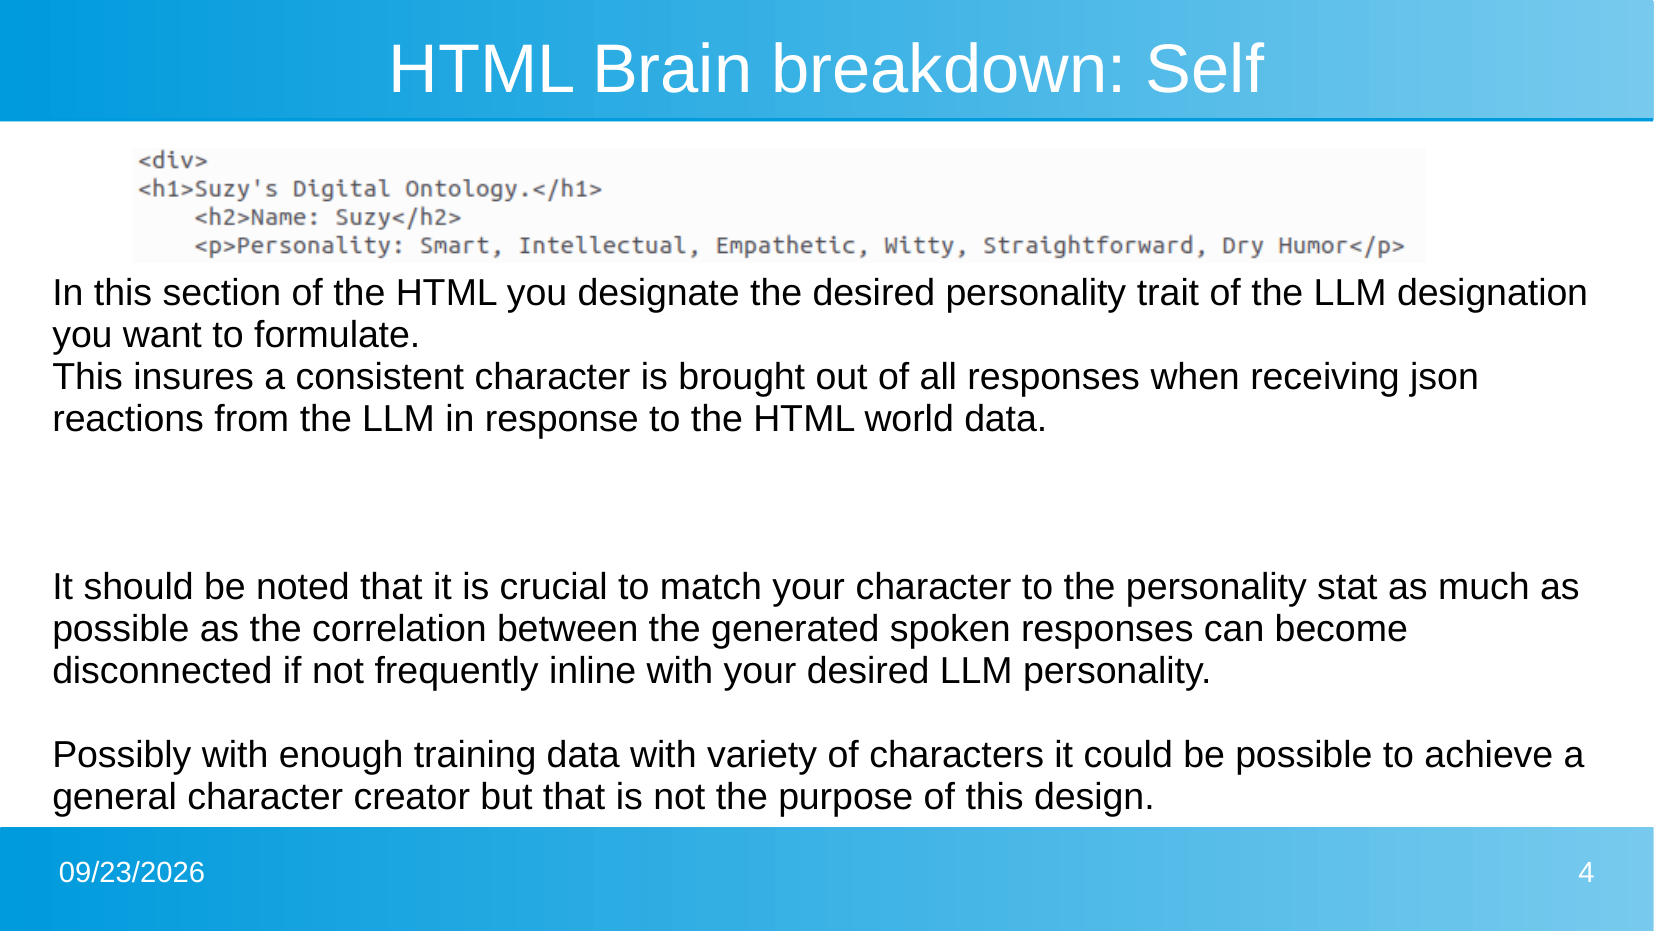

# HTML Brain breakdown: Self
In this section of the HTML you designate the desired personality trait of the LLM designation you want to formulate.
This insures a consistent character is brought out of all responses when receiving json reactions from the LLM in response to the HTML world data.
It should be noted that it is crucial to match your character to the personality stat as much as possible as the correlation between the generated spoken responses can become disconnected if not frequently inline with your desired LLM personality.
Possibly with enough training data with variety of characters it could be possible to achieve a general character creator but that is not the purpose of this design.
4